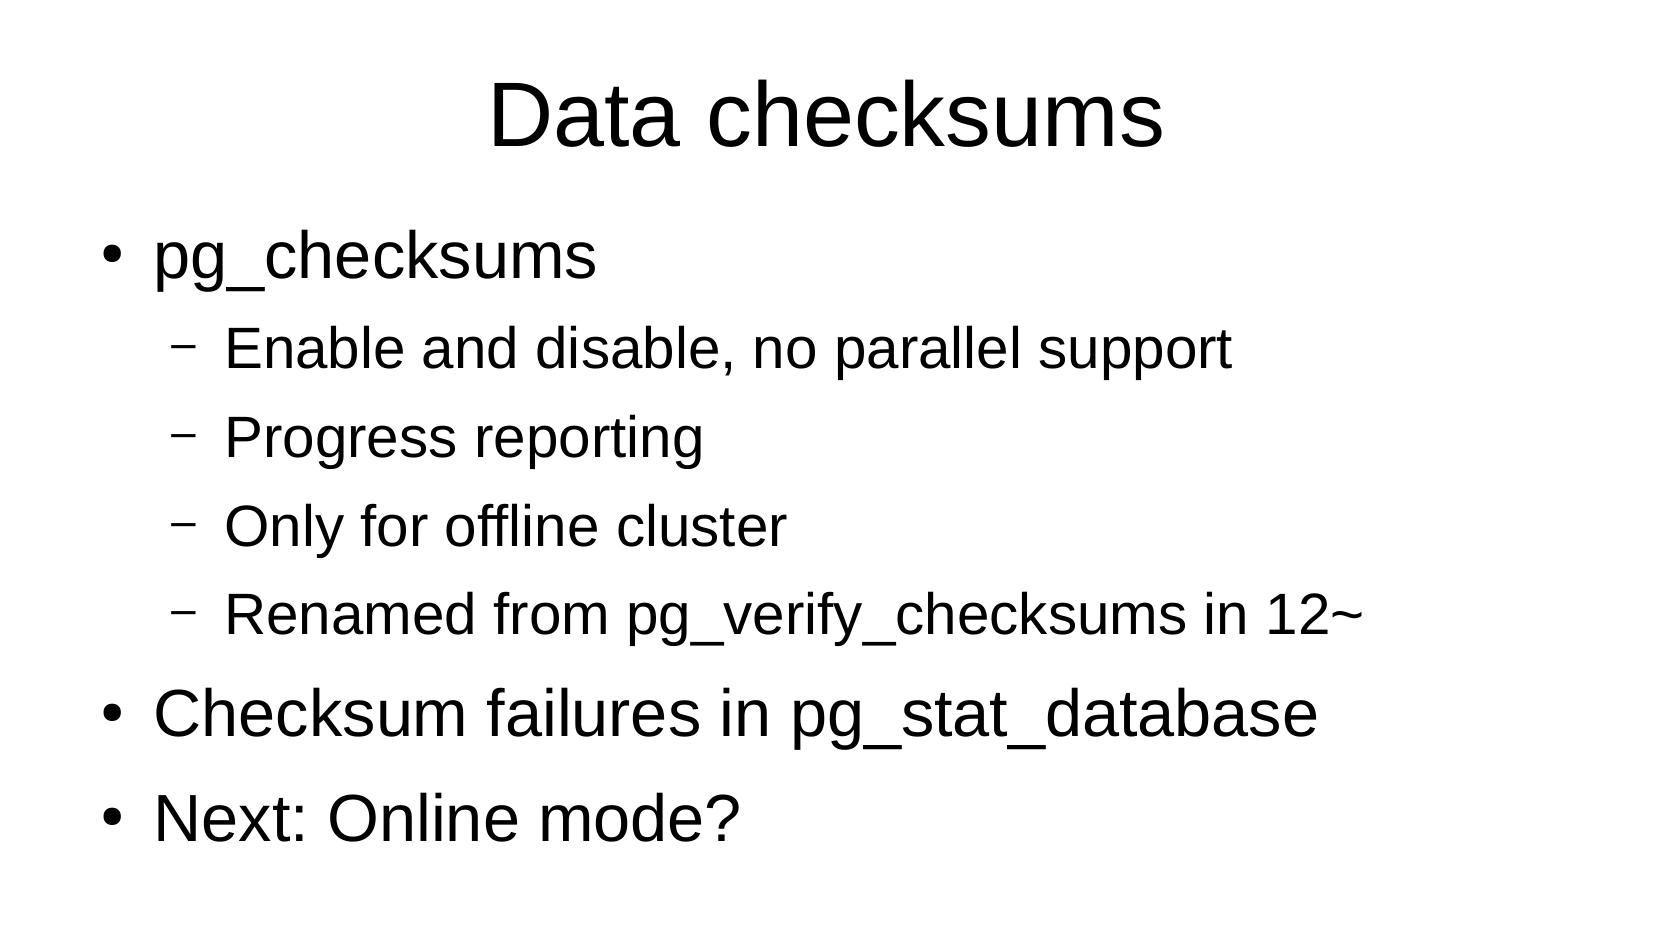

# Data checksums
pg_checksums
Enable and disable, no parallel support
Progress reporting
Only for offline cluster
Renamed from pg_verify_checksums in 12~
Checksum failures in pg_stat_database
Next: Online mode?